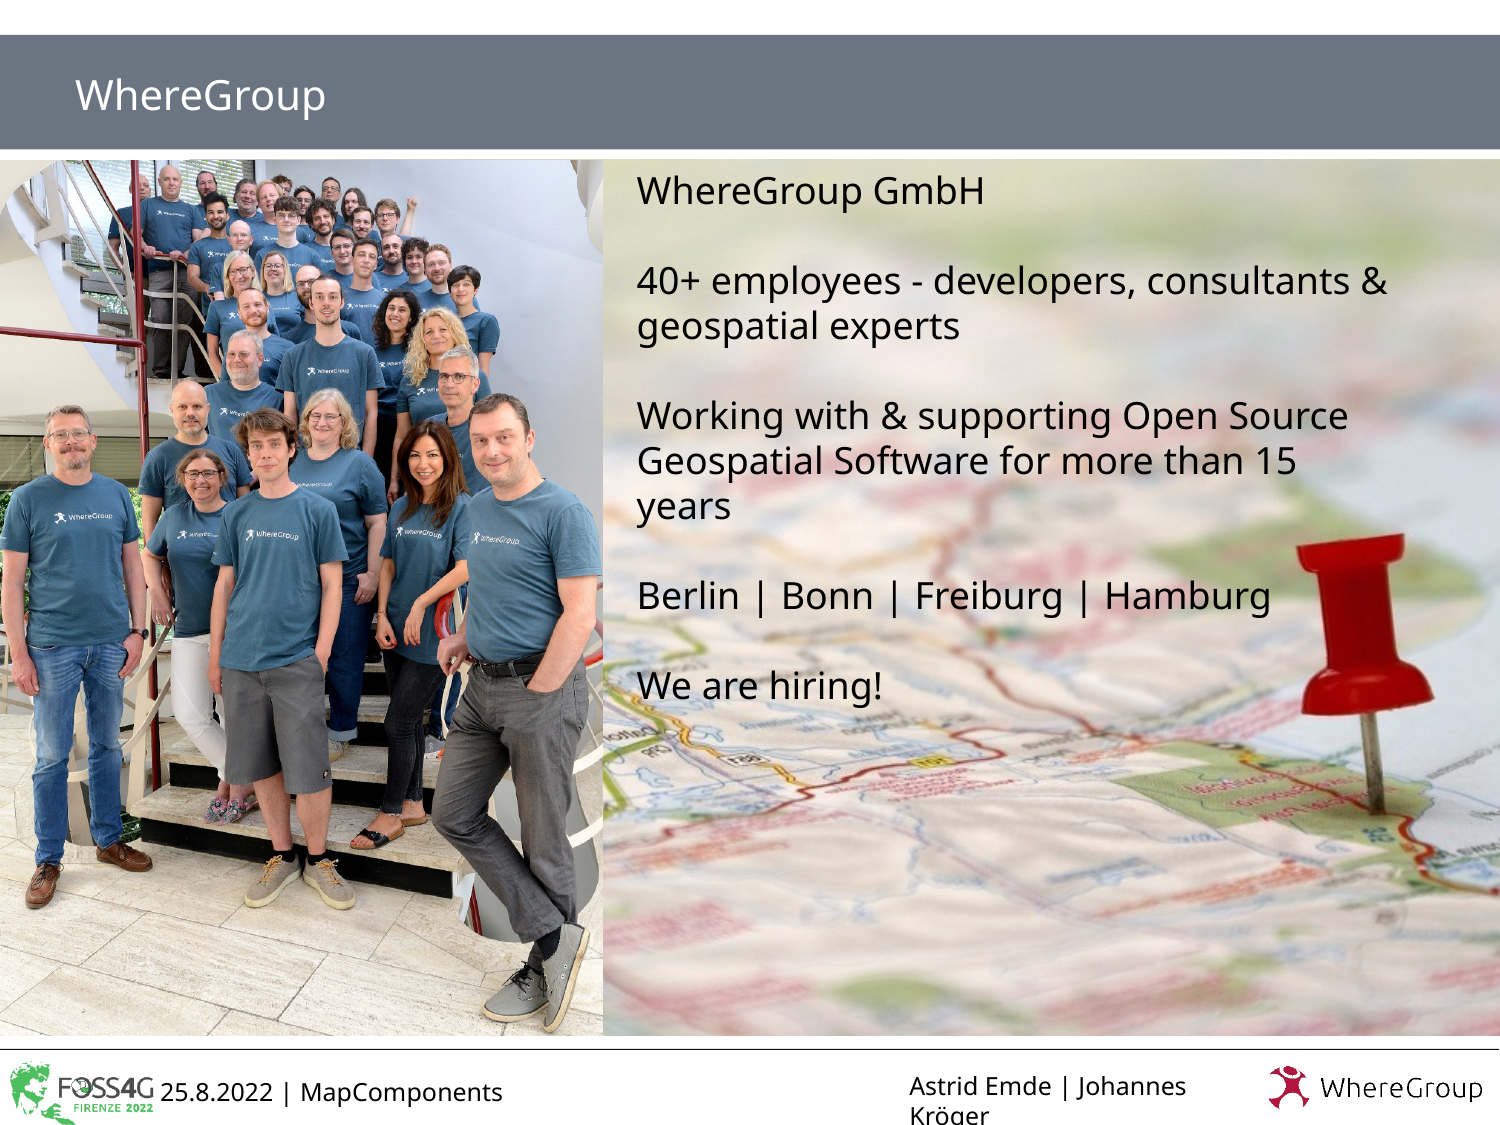

WhereGroup
WhereGroup GmbH
40+ employees - developers, consultants & geospatial experts
Working with & supporting Open Source Geospatial Software for more than 15
years
Berlin | Bonn | Freiburg | Hamburg
We are hiring!